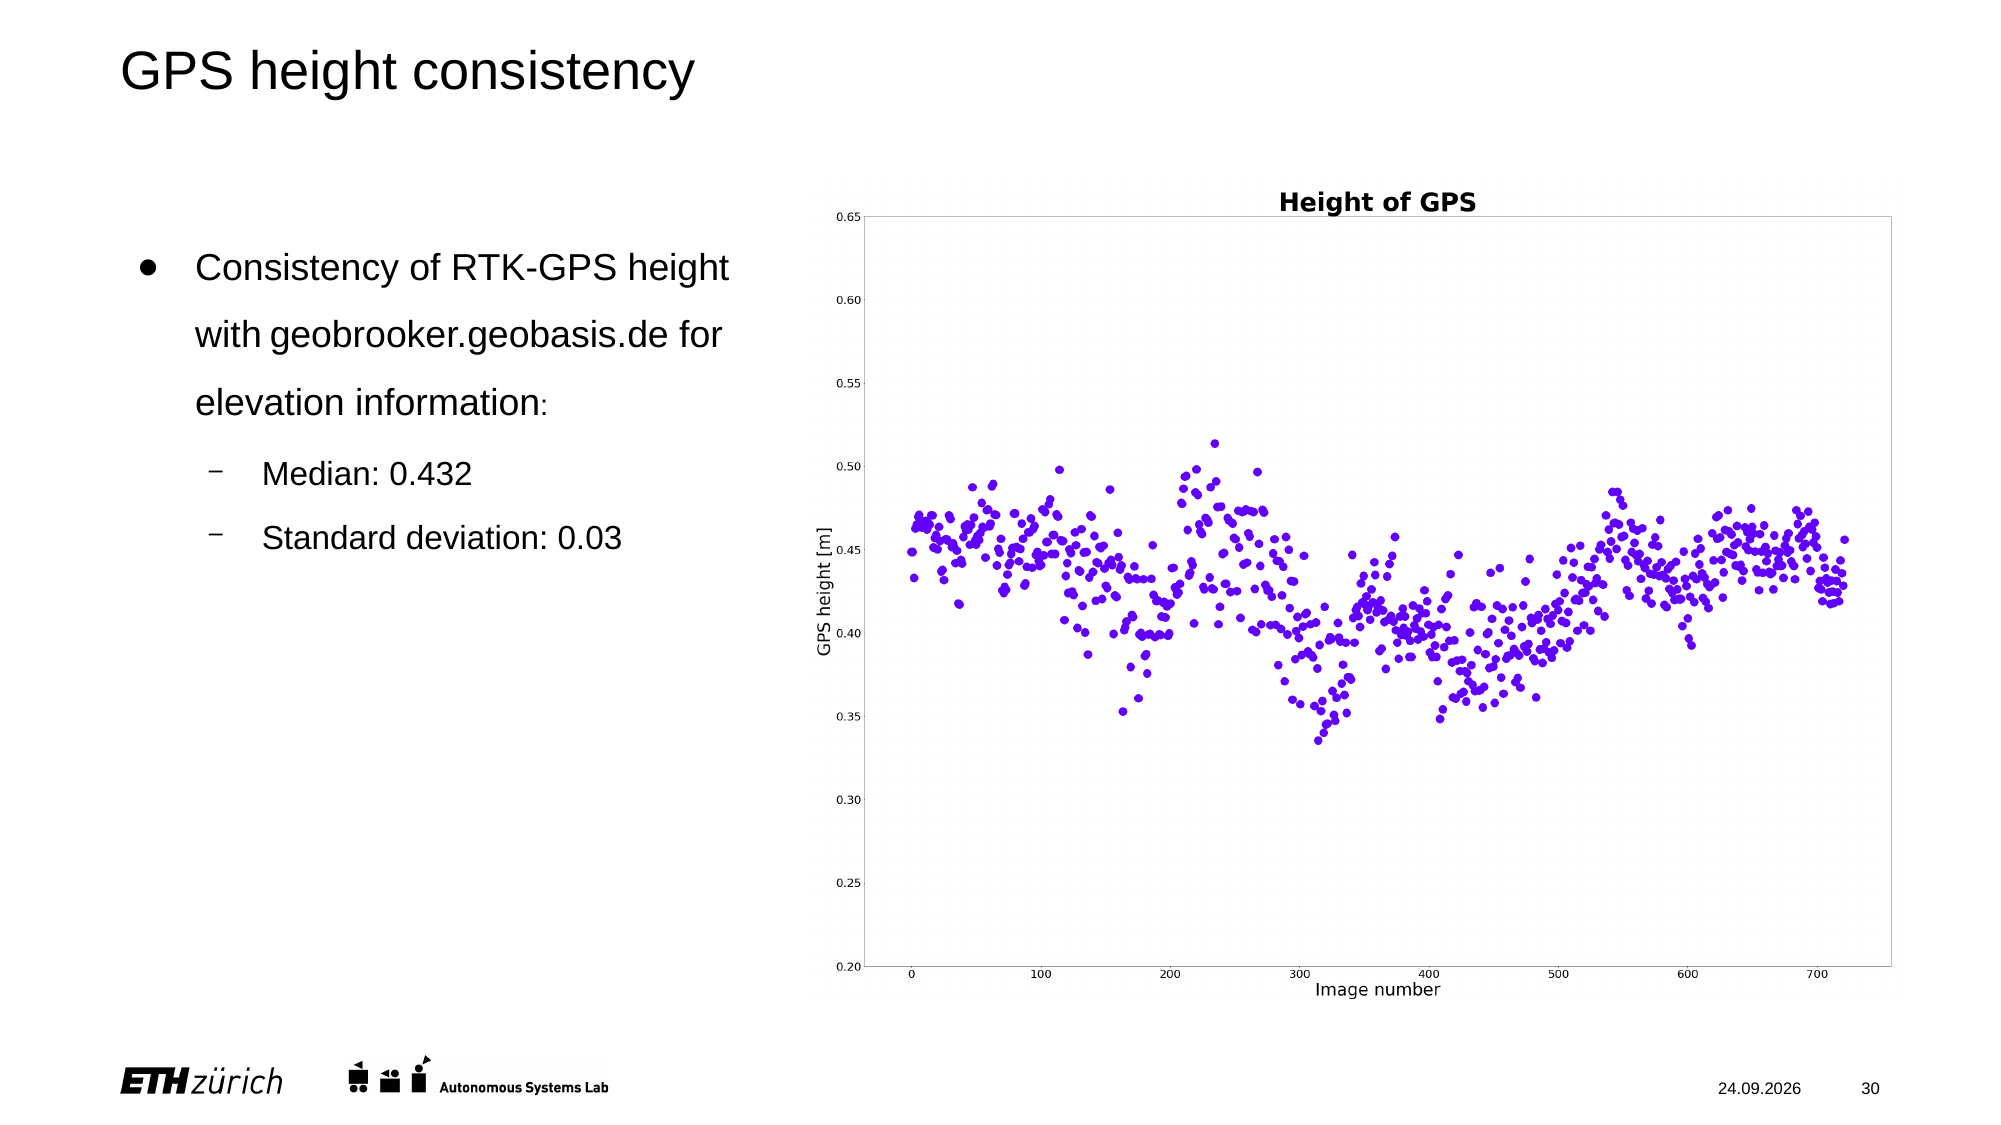

# GPS height consistency
Consistency of RTK-GPS height with geobrooker.geobasis.de for elevation information:
Median: 0.432
Standard deviation: 0.03